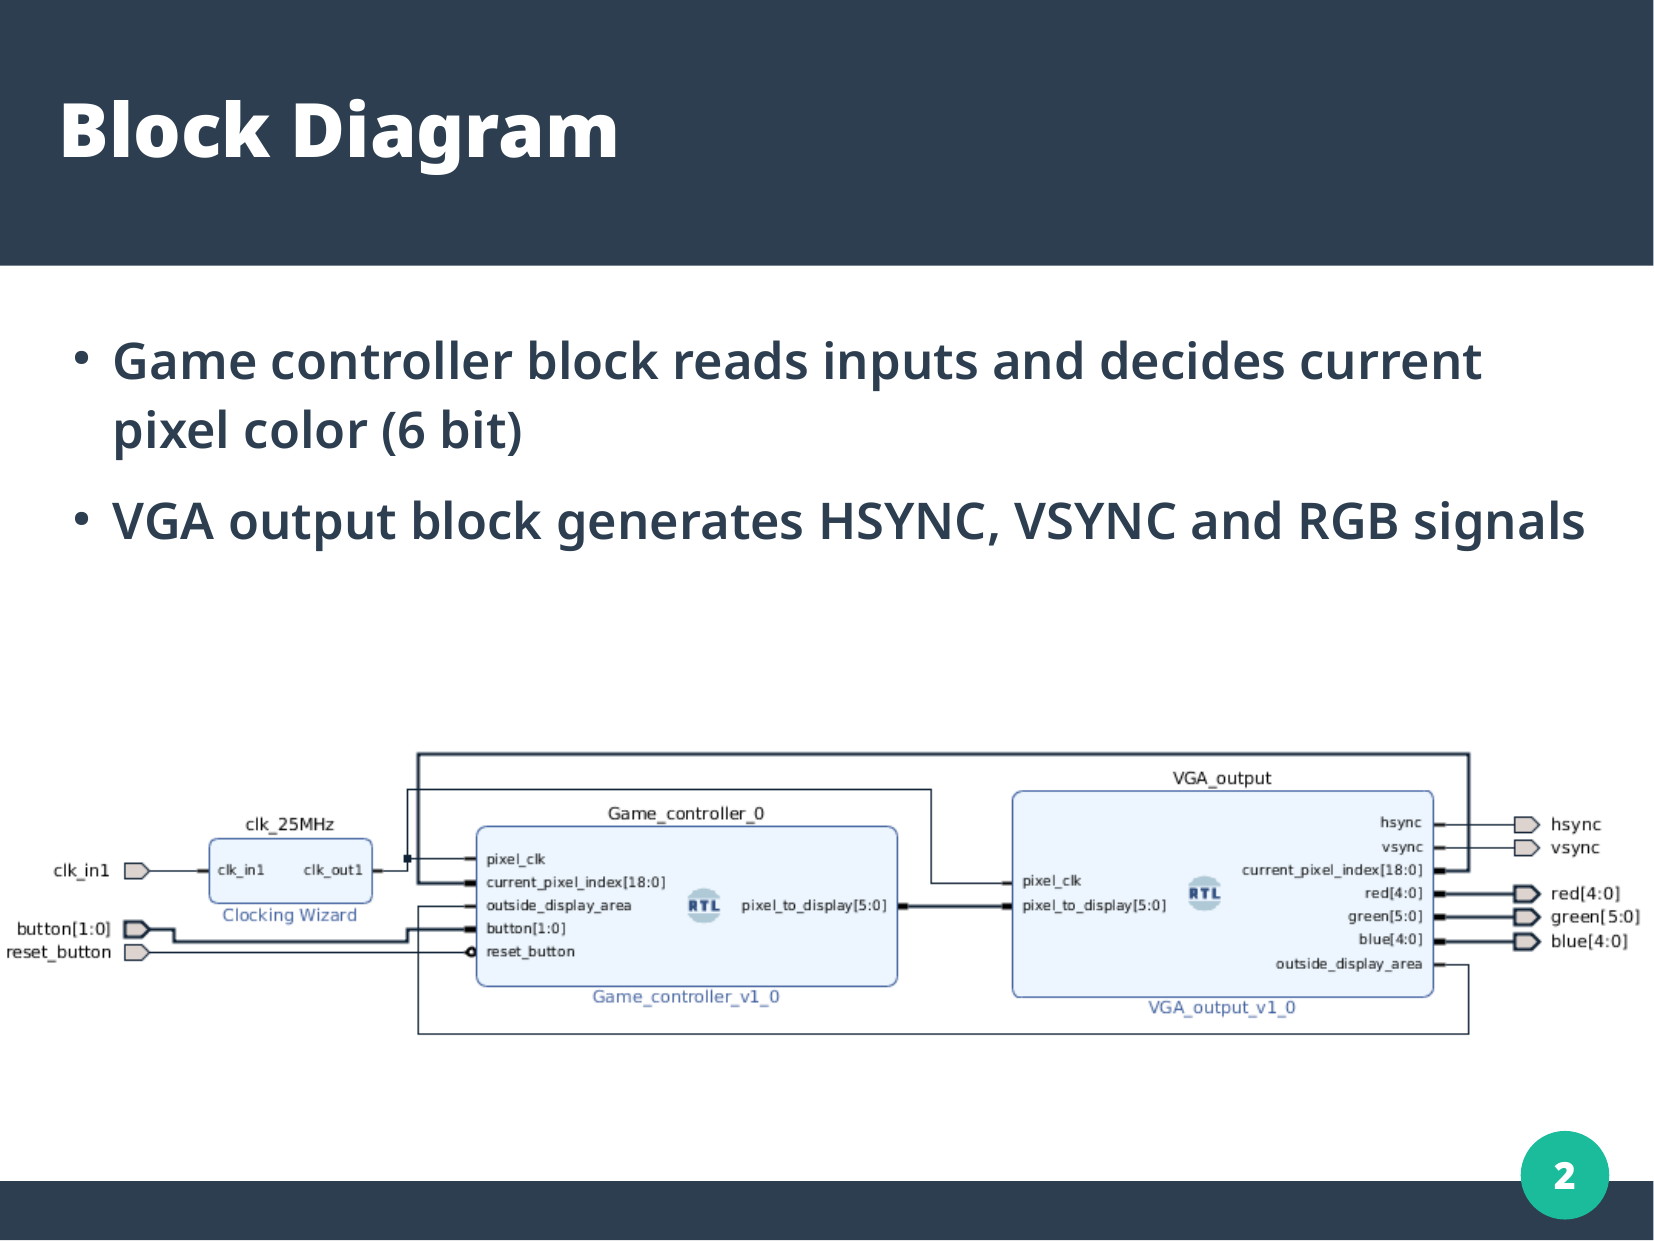

# Block Diagram
Game controller block reads inputs and decides current pixel color (6 bit)
VGA output block generates HSYNC, VSYNC and RGB signals
2